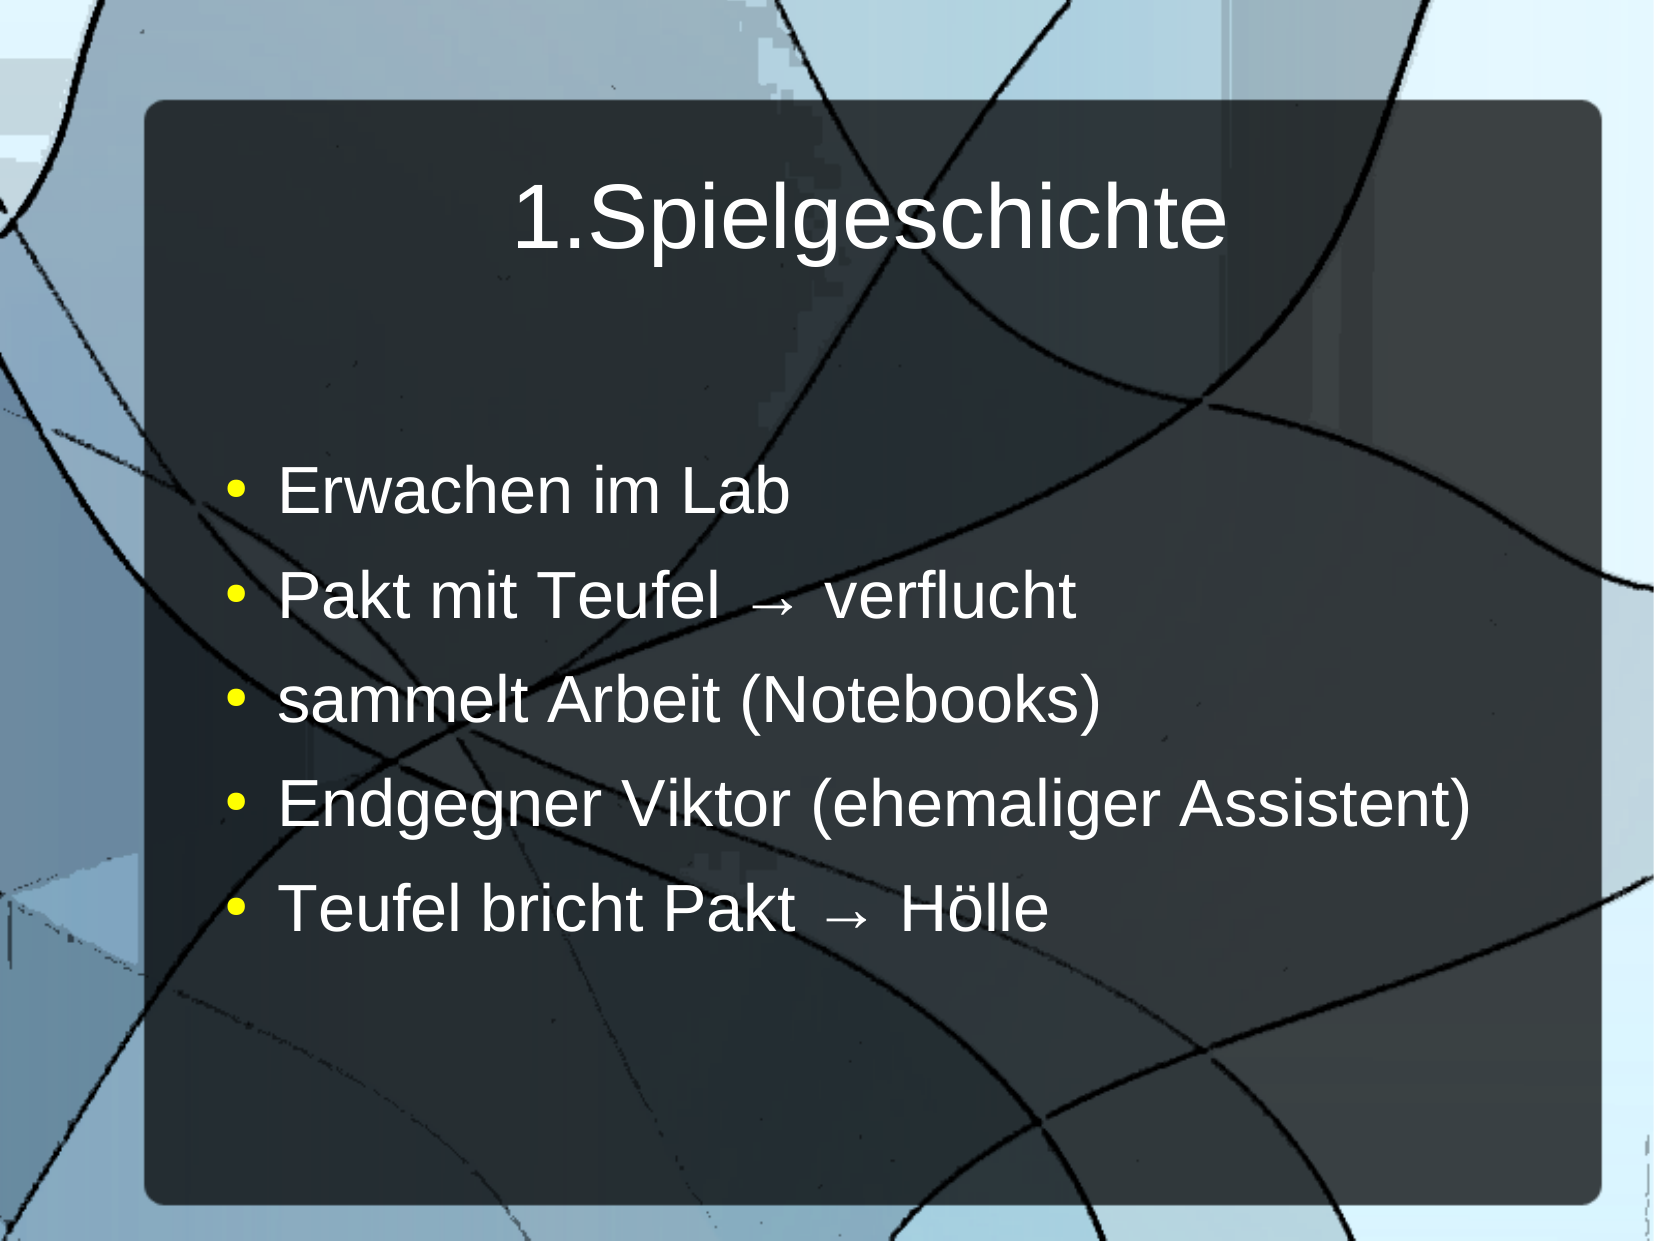

# 1.Spielgeschichte
Erwachen im Lab
Pakt mit Teufel → verflucht
sammelt Arbeit (Notebooks)
Endgegner Viktor (ehemaliger Assistent)
Teufel bricht Pakt → Hölle